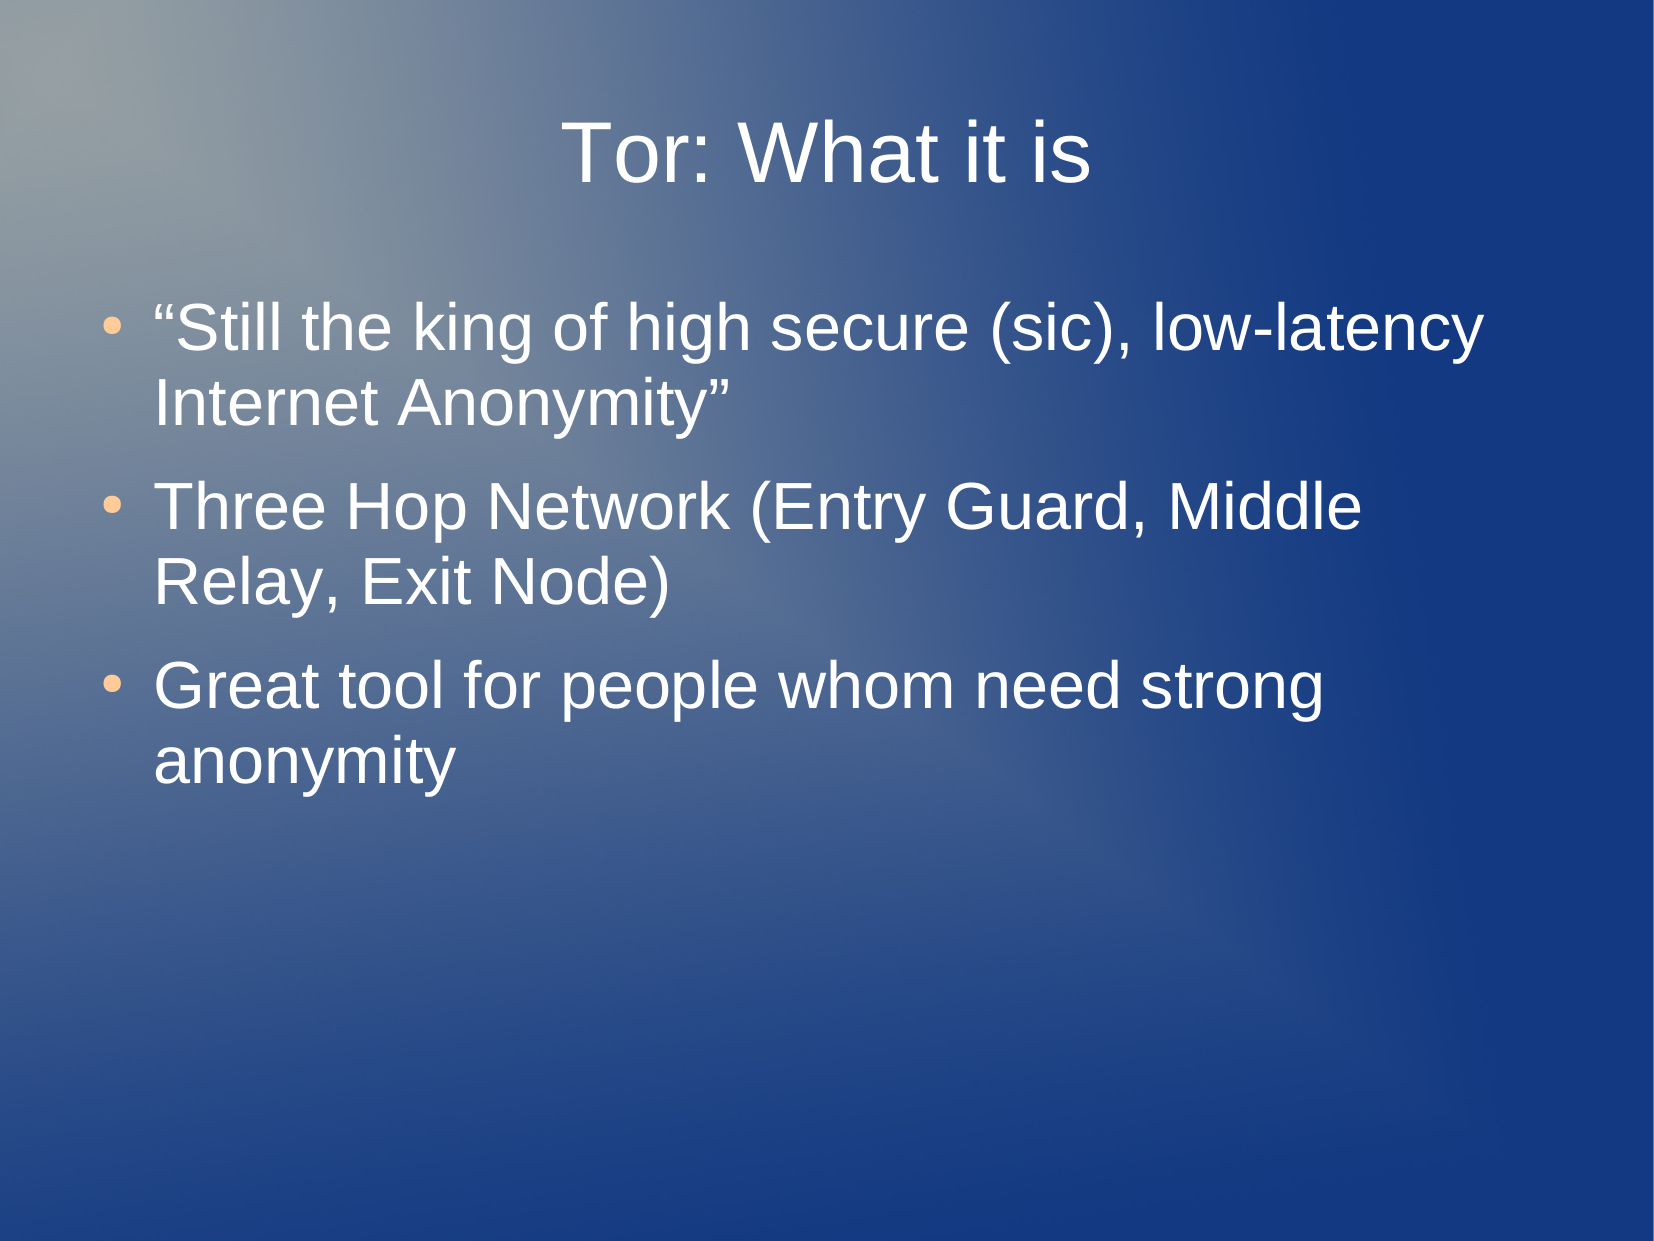

# Tor: What it is
“Still the king of high secure (sic), low-latency Internet Anonymity”
Three Hop Network (Entry Guard, Middle Relay, Exit Node)
Great tool for people whom need strong anonymity